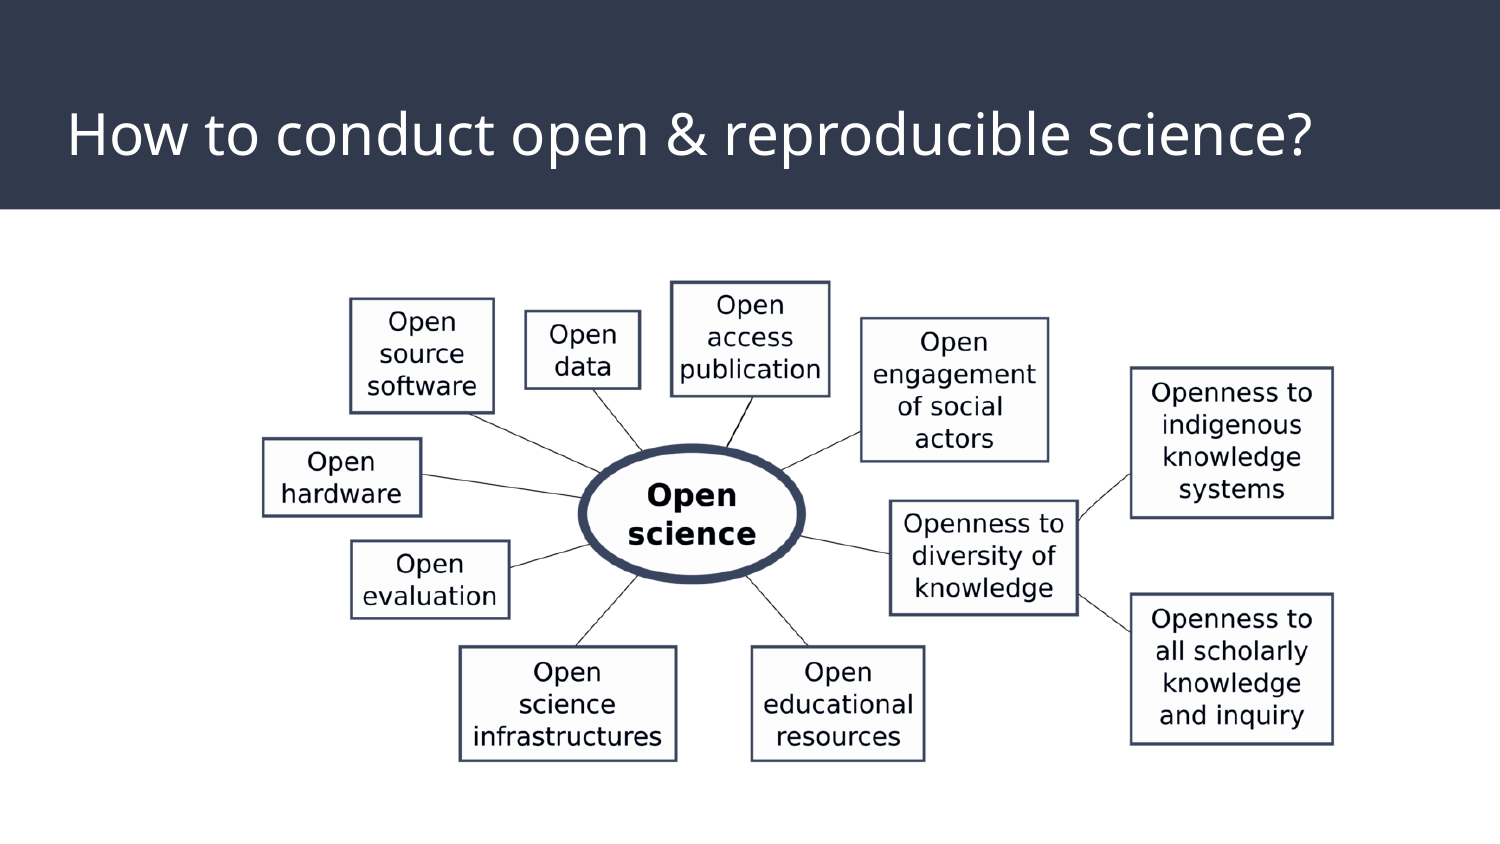

# How to conduct open & reproducible science?